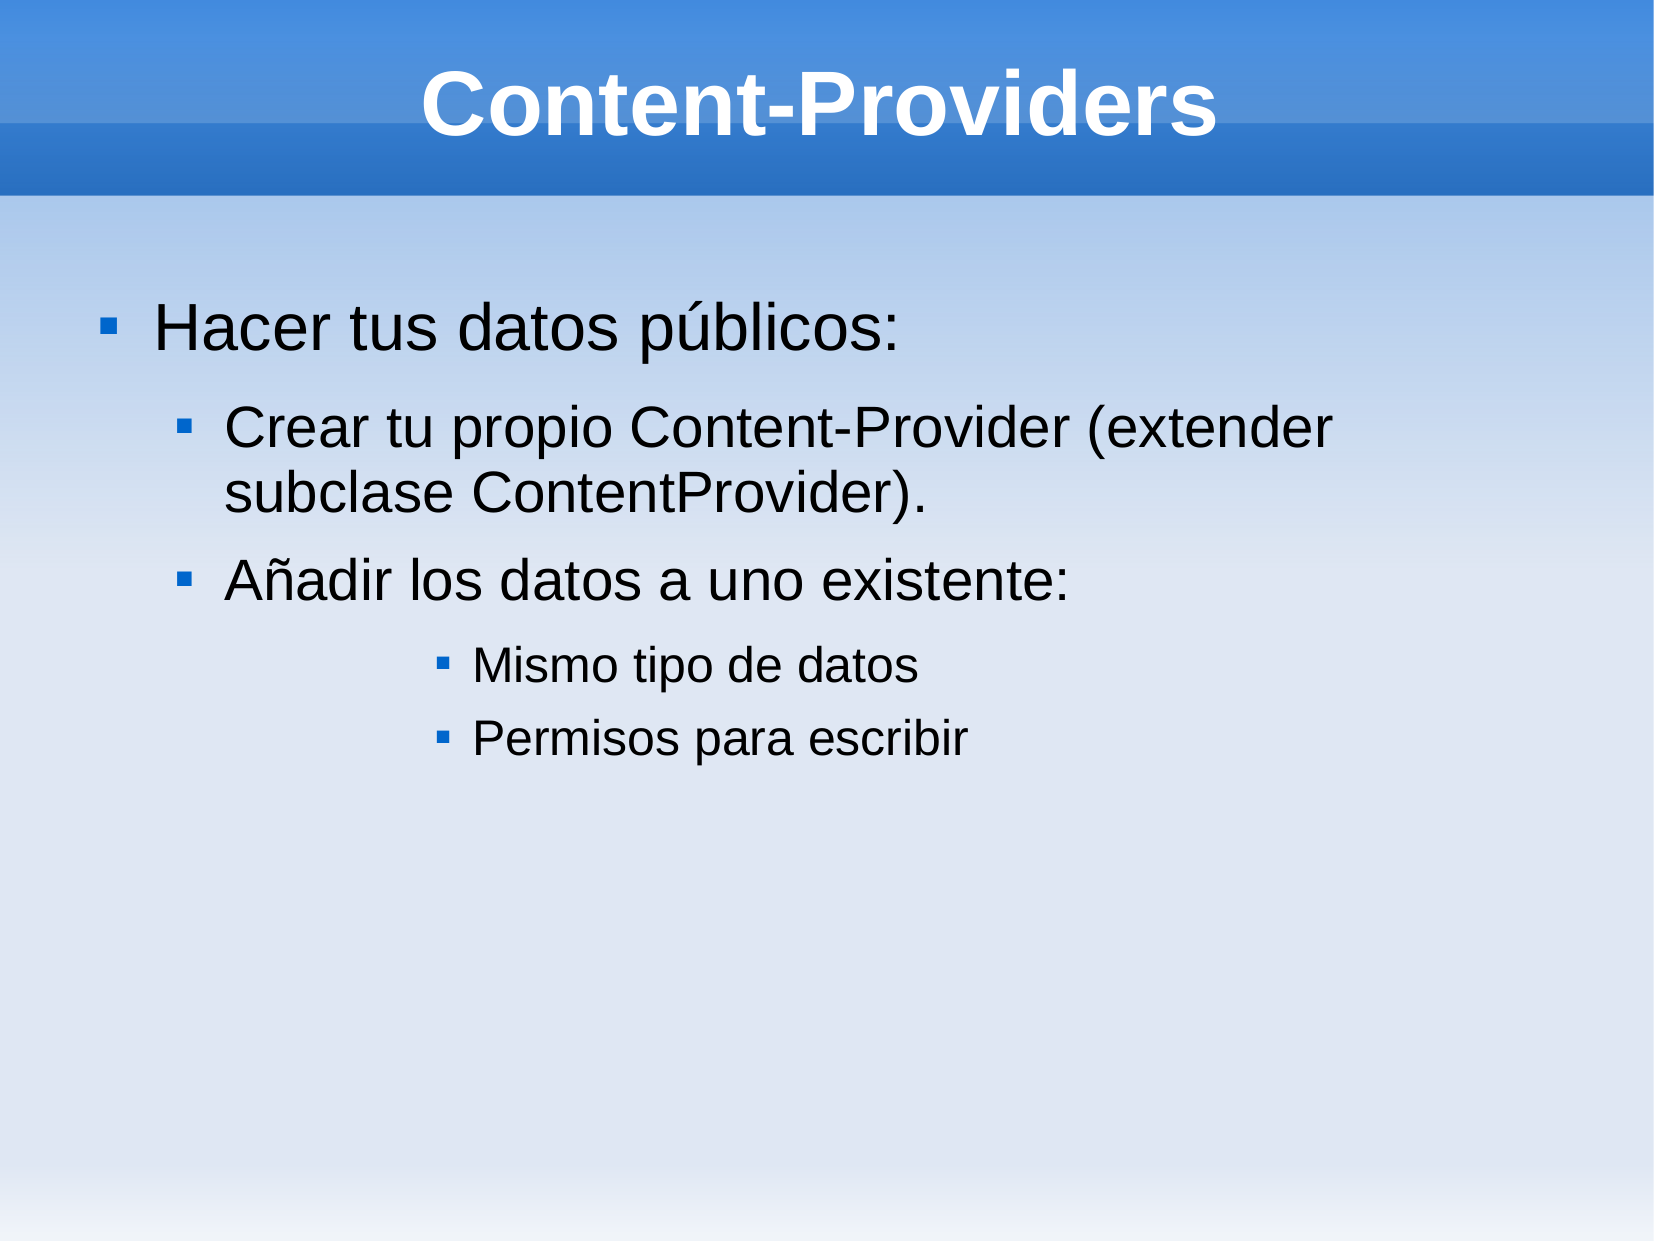

# Content-Providers
Hacer tus datos públicos:
Crear tu propio Content-Provider (extender subclase ContentProvider).
Añadir los datos a uno existente:
Mismo tipo de datos
Permisos para escribir